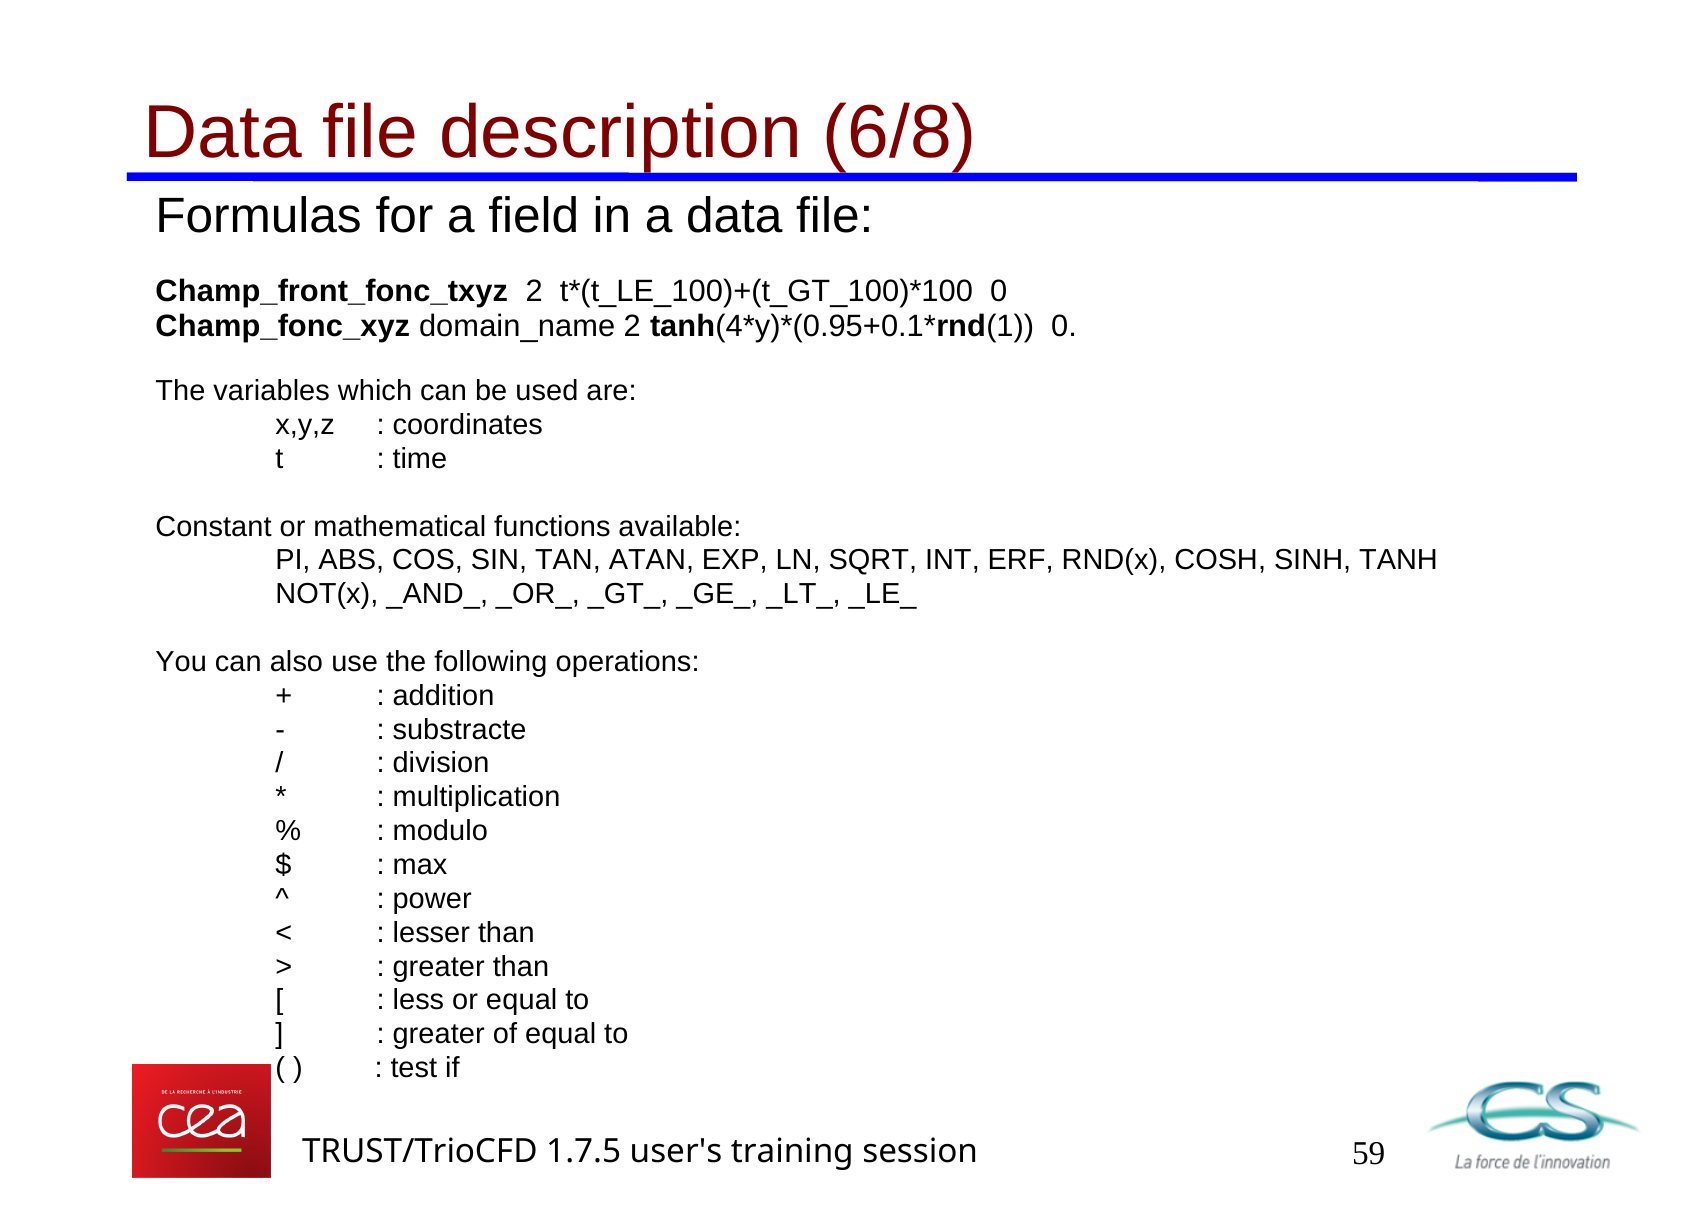

# Data file description (6/8)
Formulas for a field in a data file:
Champ_front_fonc_txyz 2 t*(t_LE_100)+(t_GT_100)*100 0
Champ_fonc_xyz domain_name 2 tanh(4*y)*(0.95+0.1*rnd(1)) 0.
The variables which can be used are:
 x,y,z 	: coordinates
 t 	: time
Constant or mathematical functions available:
 PI, ABS, COS, SIN, TAN, ATAN, EXP, LN, SQRT, INT, ERF, RND(x), COSH, SINH, TANH
 NOT(x), _AND_, _OR_, _GT_, _GE_, _LT_, _LE_
You can also use the following operations:
 +	: addition
 - 	: substracte
 / 	: division
 *	: multiplication
 %	: modulo
 $	: max
 ^ 	: power
 <	: lesser than
 >	: greater than
 [	: less or equal to
 ]	: greater of equal to
 ( ) : test if
TRUST/TrioCFD 1.7.5 user's training session
59